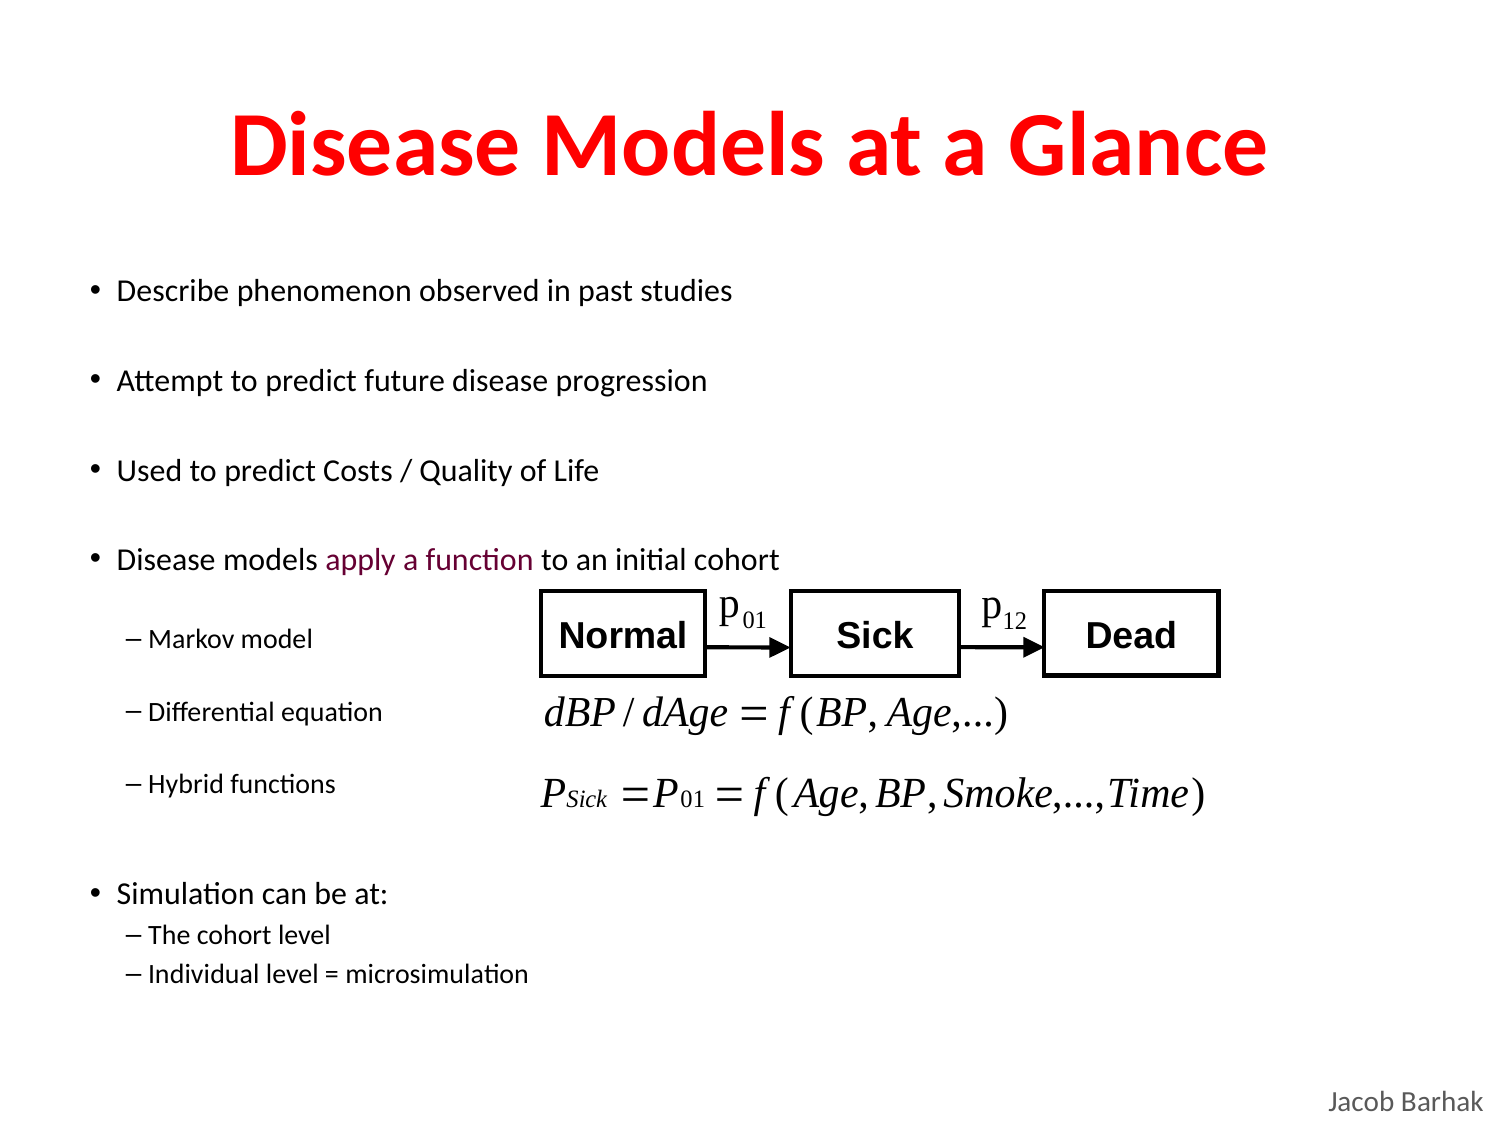

Disease Models at a Glance
Describe phenomenon observed in past studies
Attempt to predict future disease progression
Used to predict Costs / Quality of Life
Disease models apply a function to an initial cohort
Markov model
Differential equation
Hybrid functions
Simulation can be at:
The cohort level
Individual level = microsimulation
Dead
Normal
Sick